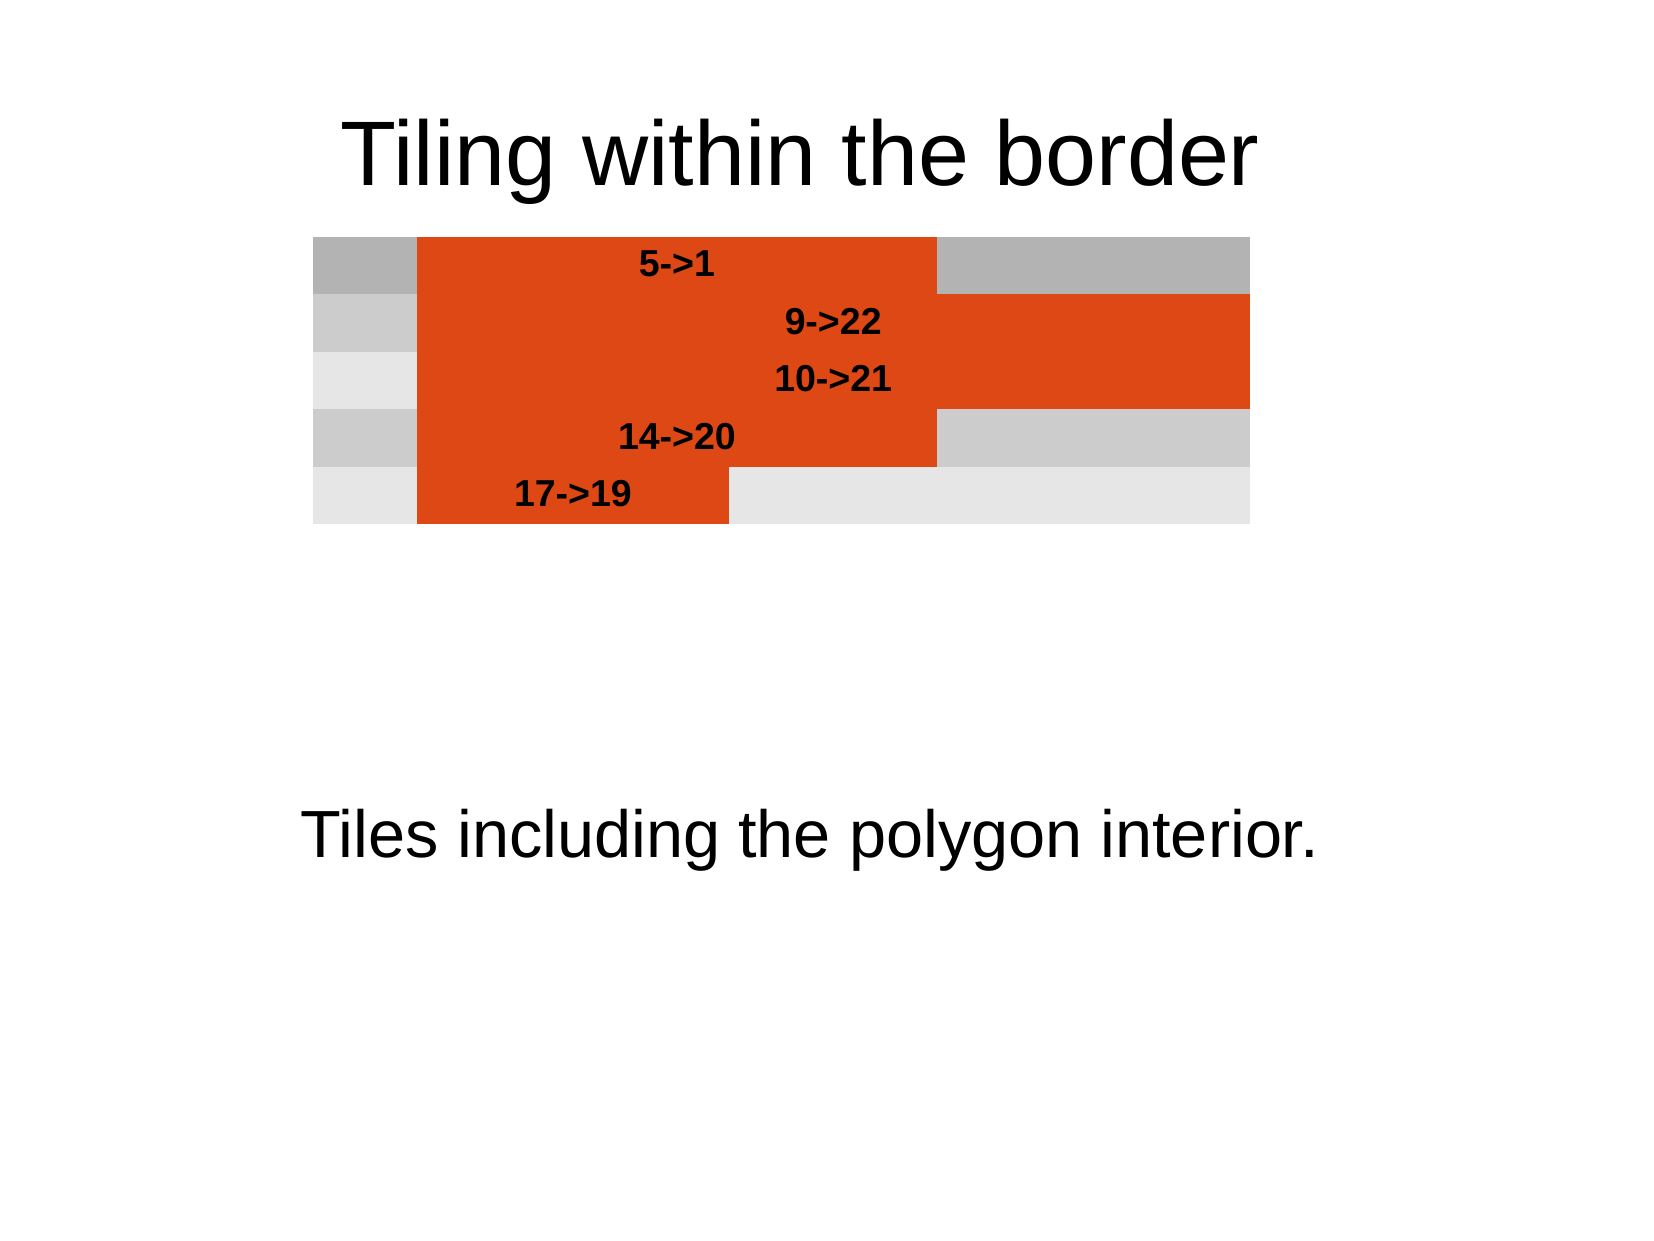

# Tiling within the border
| | 5->1 | | | | | |
| --- | --- | --- | --- | --- | --- | --- |
| | 9->22 | | | | | |
| | 10->21 | | | | | |
| | 14->20 | | | | | |
| | 17->19 | | | | | |
Tiles including the polygon interior.